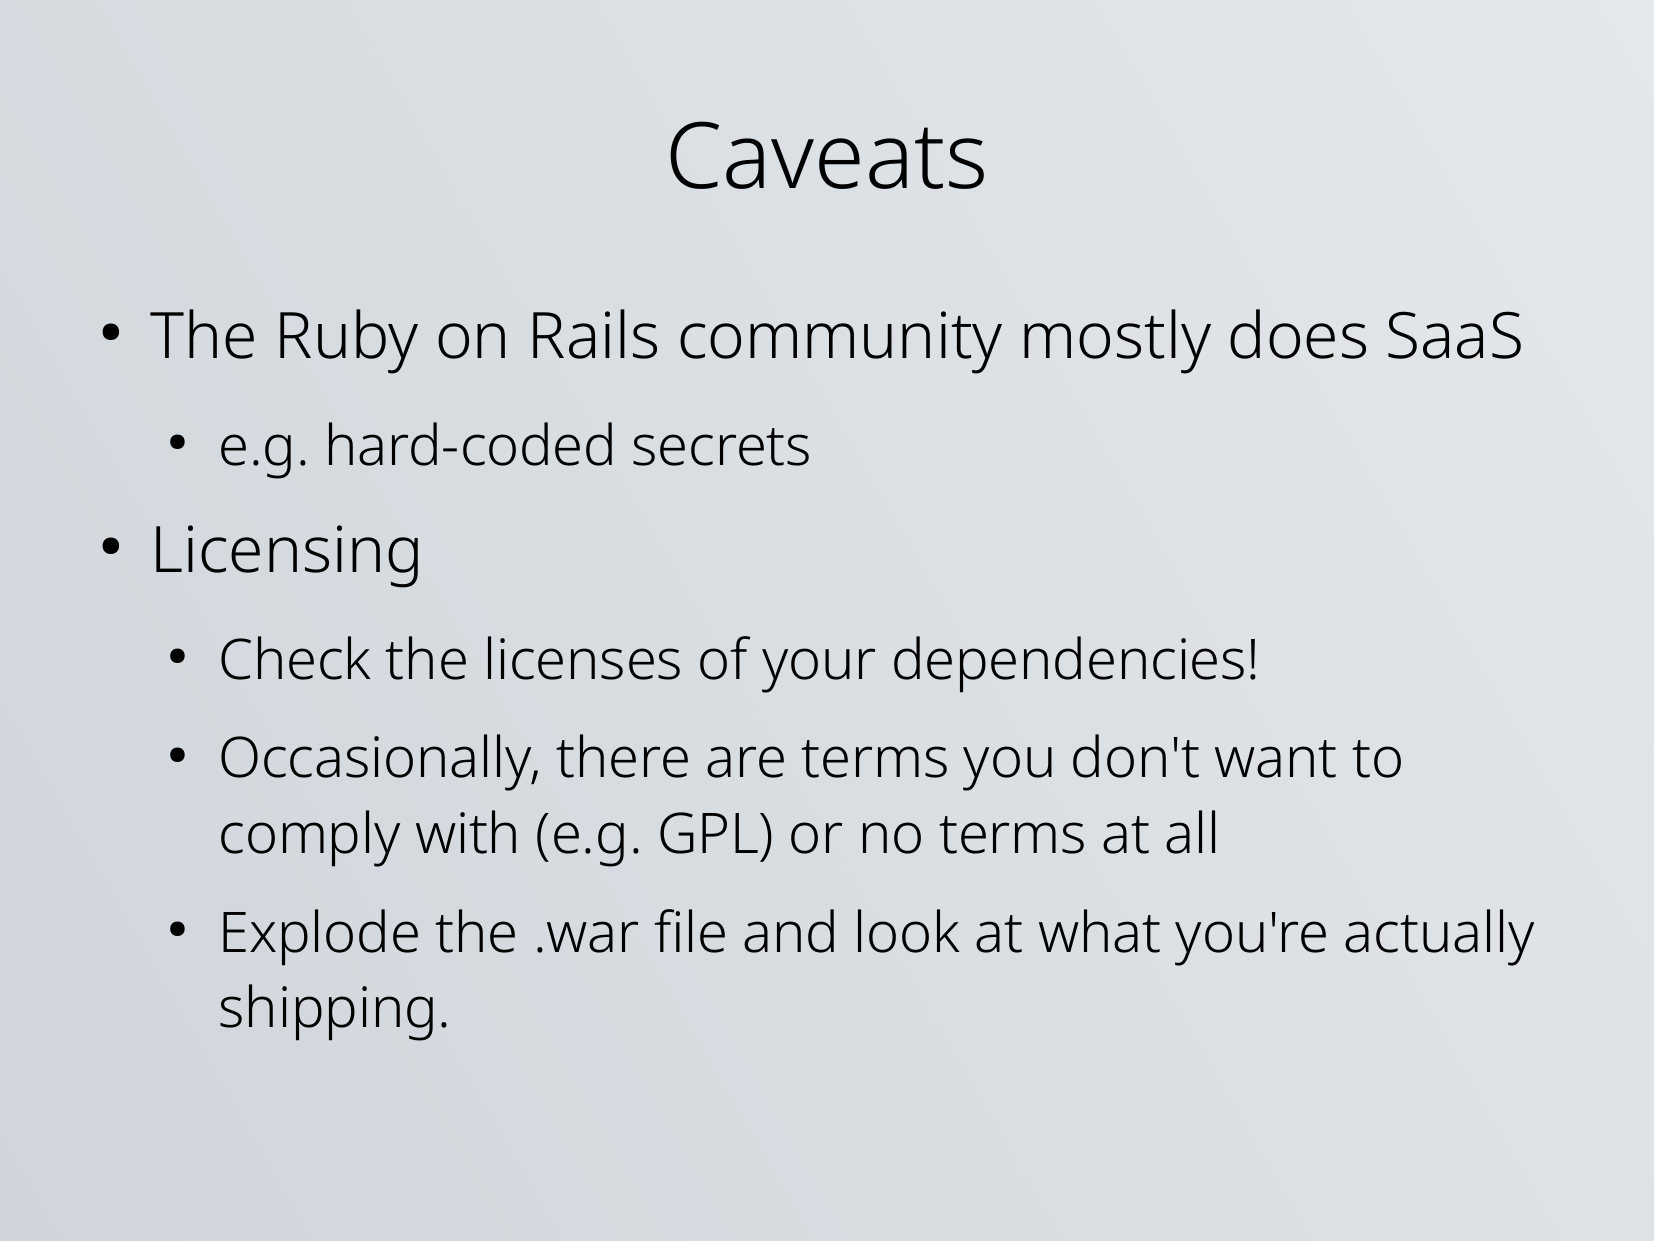

# Caveats
The Ruby on Rails community mostly does SaaS
e.g. hard-coded secrets
Licensing
Check the licenses of your dependencies!
Occasionally, there are terms you don't want to comply with (e.g. GPL) or no terms at all
Explode the .war file and look at what you're actually shipping.